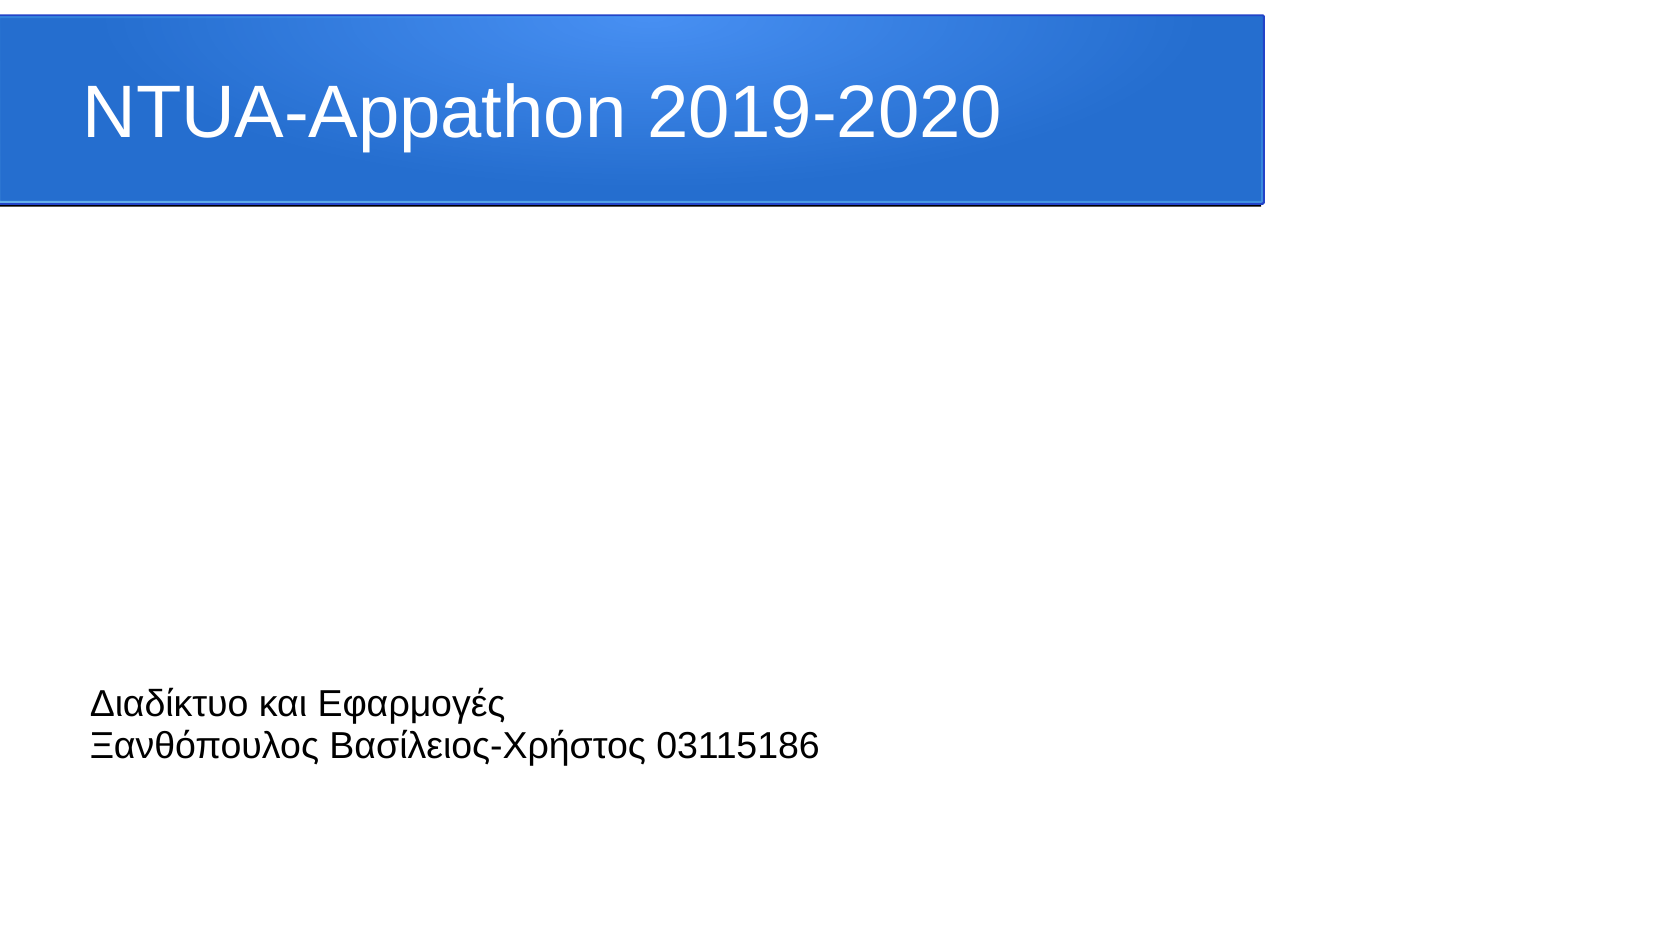

# NTUA-Appathon 2019-2020
Διαδίκτυο και Εφαρμογές
Ξανθόπουλος Βασίλειος-Χρήστος 03115186